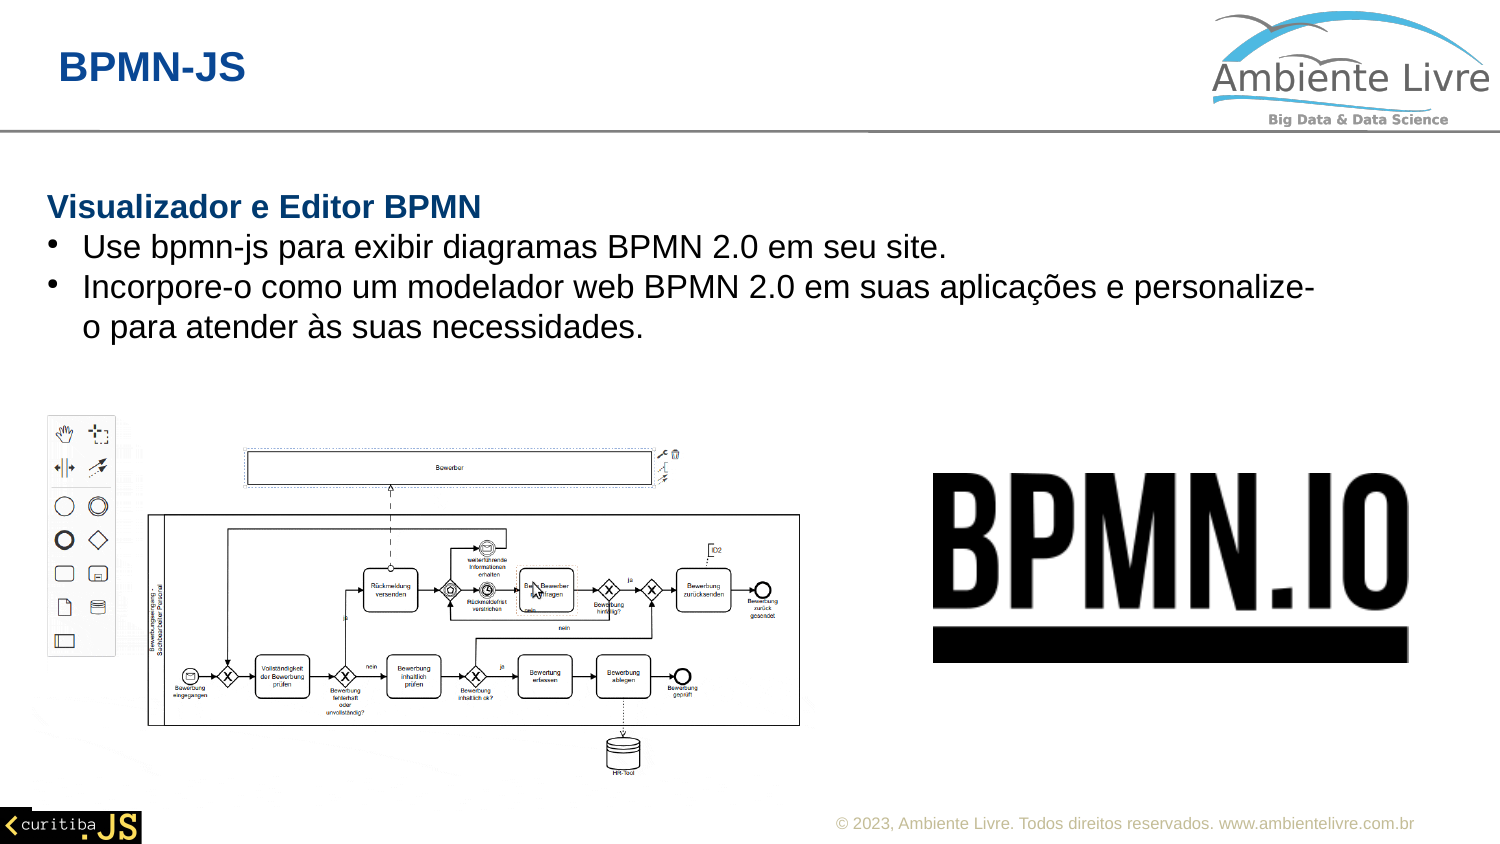

# BPMN-JS
Visualizador e Editor BPMN
Use bpmn-js para exibir diagramas BPMN 2.0 em seu site.
Incorpore-o como um modelador web BPMN 2.0 em suas aplicações e personalize-o para atender às suas necessidades.